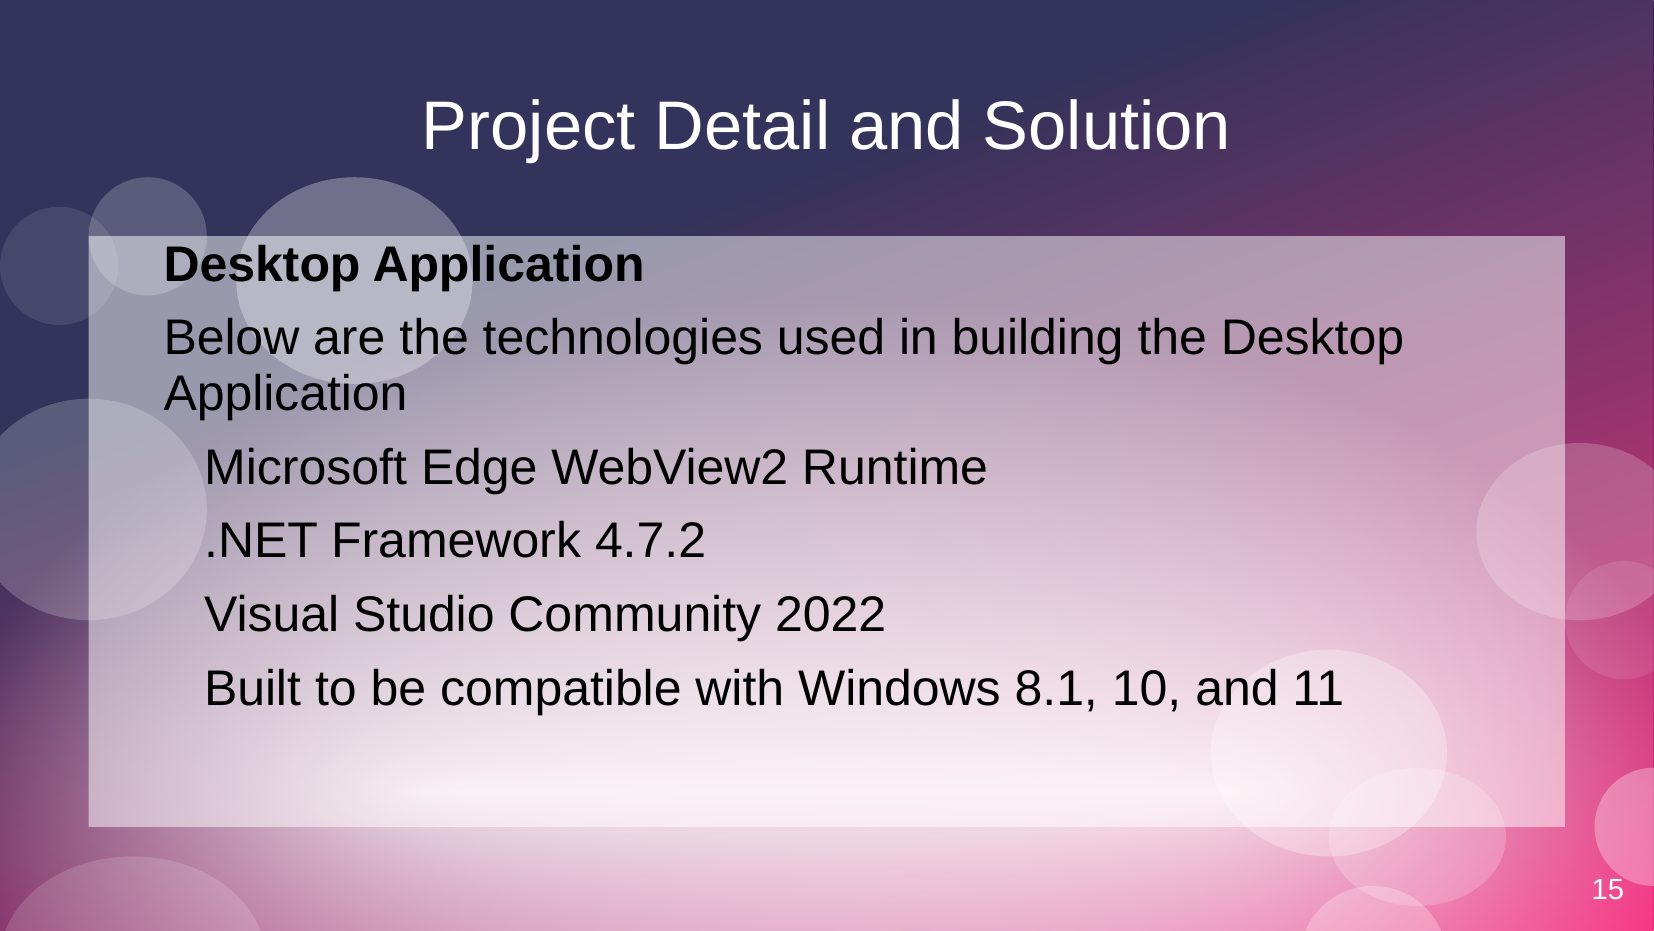

# Project Detail and Solution
Desktop Application
Below are the technologies used in building the Desktop Application
Microsoft Edge WebView2 Runtime
.NET Framework 4.7.2
Visual Studio Community 2022
Built to be compatible with Windows 8.1, 10, and 11